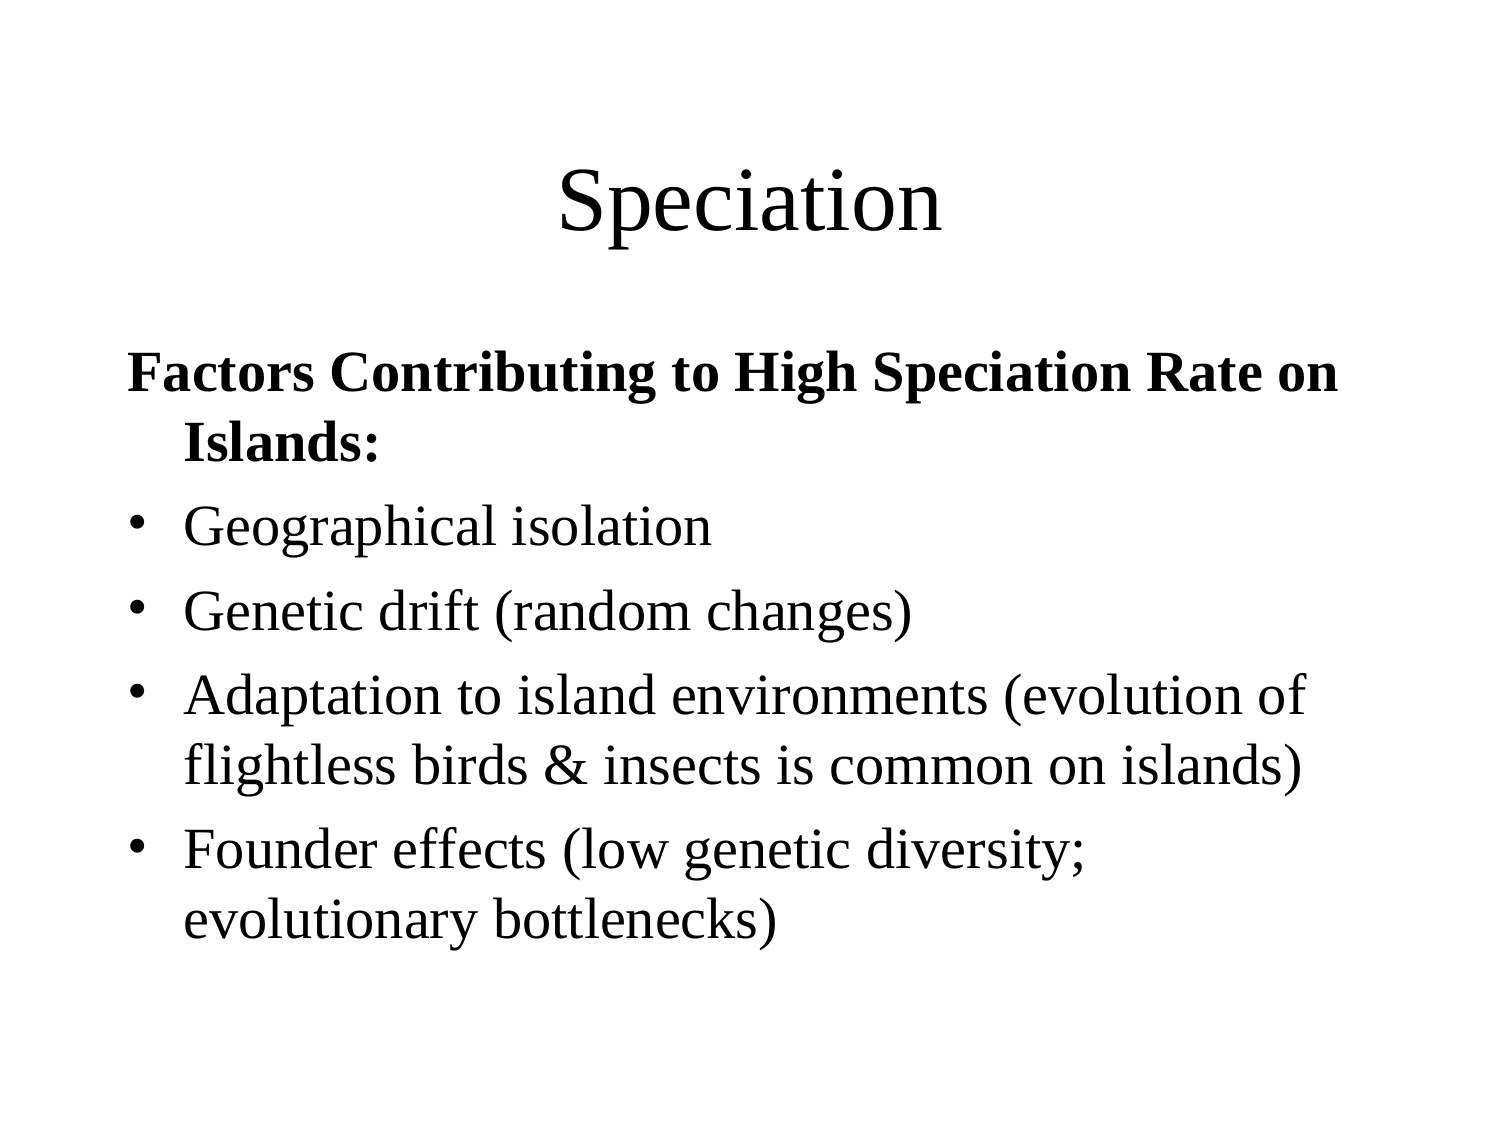

# Speciation
Factors Contributing to High Speciation Rate on Islands:
Geographical isolation
Genetic drift (random changes)
Adaptation to island environments (evolution of flightless birds & insects is common on islands)
Founder effects (low genetic diversity; evolutionary bottlenecks)